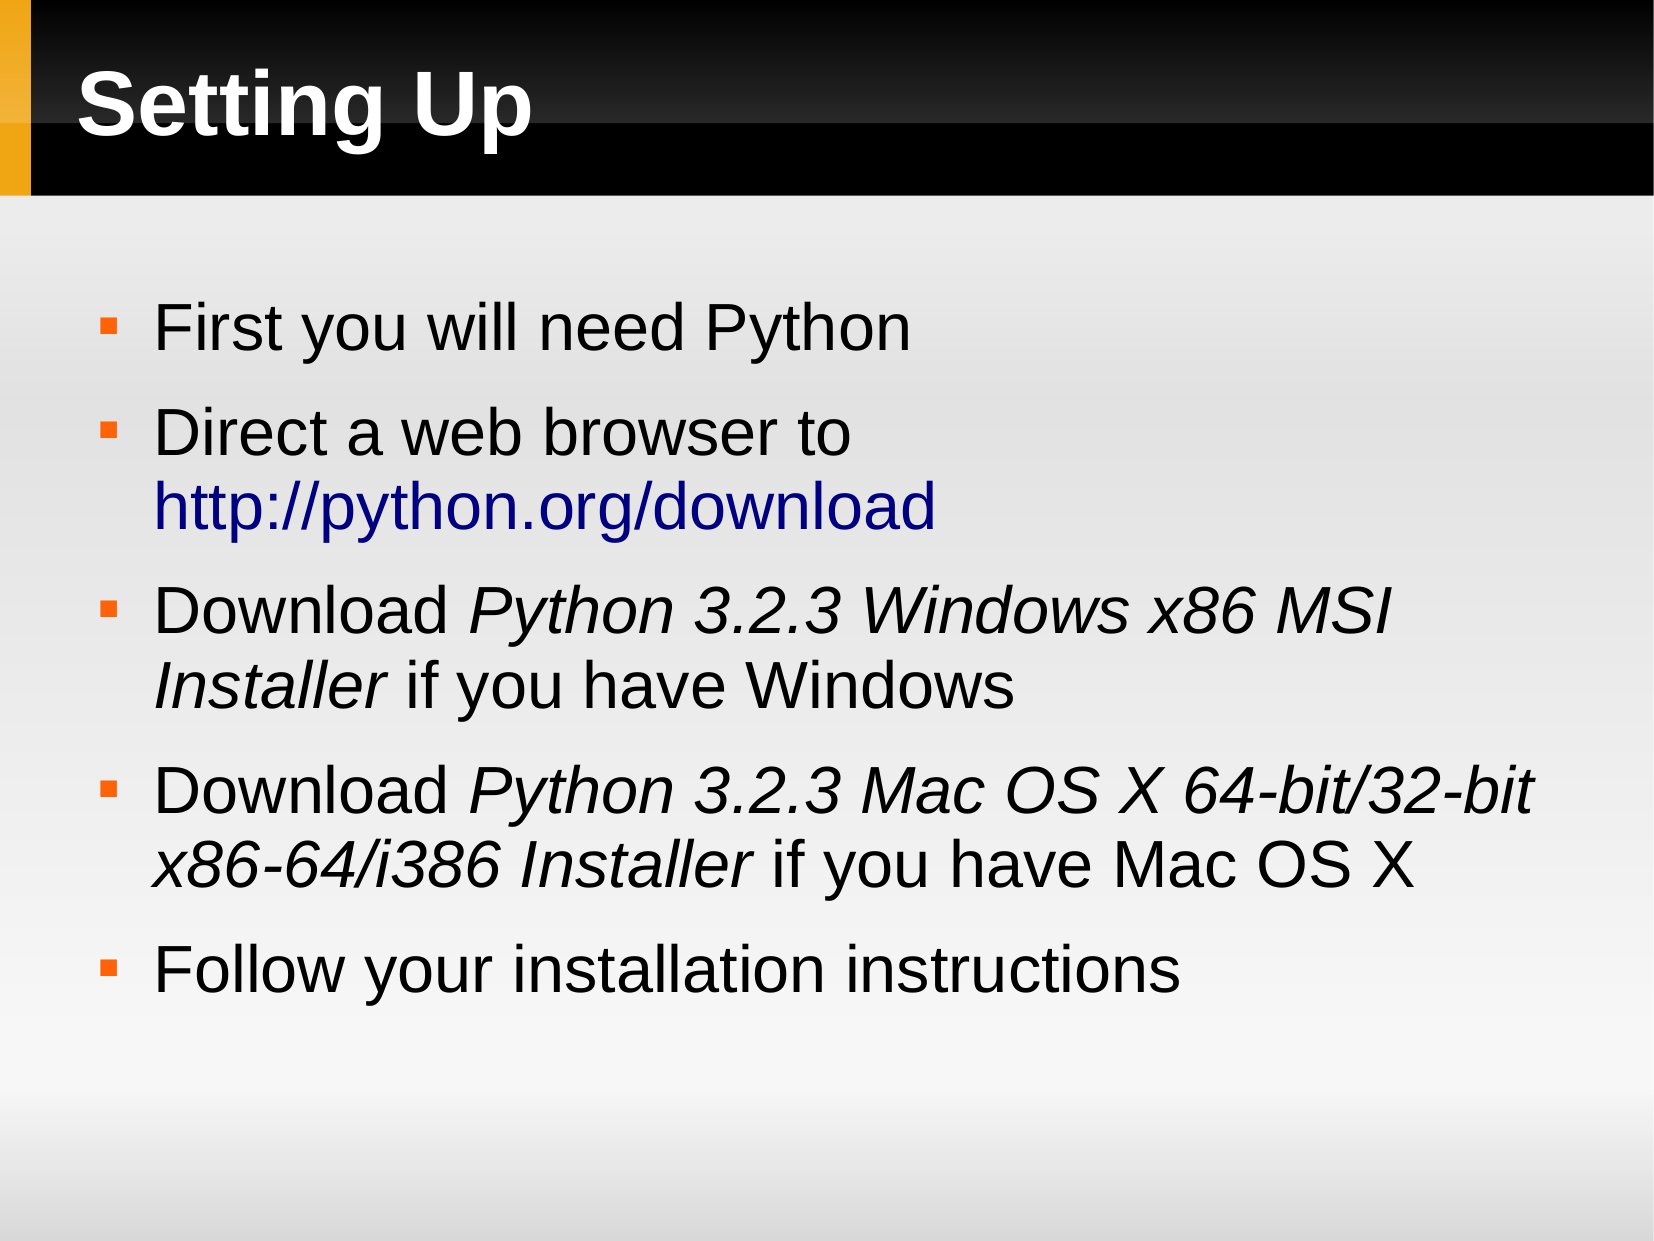

# Setting Up
First you will need Python
Direct a web browser tohttp://python.org/download
Download Python 3.2.3 Windows x86 MSI Installer if you have Windows
Download Python 3.2.3 Mac OS X 64-bit/32-bit x86-64/i386 Installer if you have Mac OS X
Follow your installation instructions